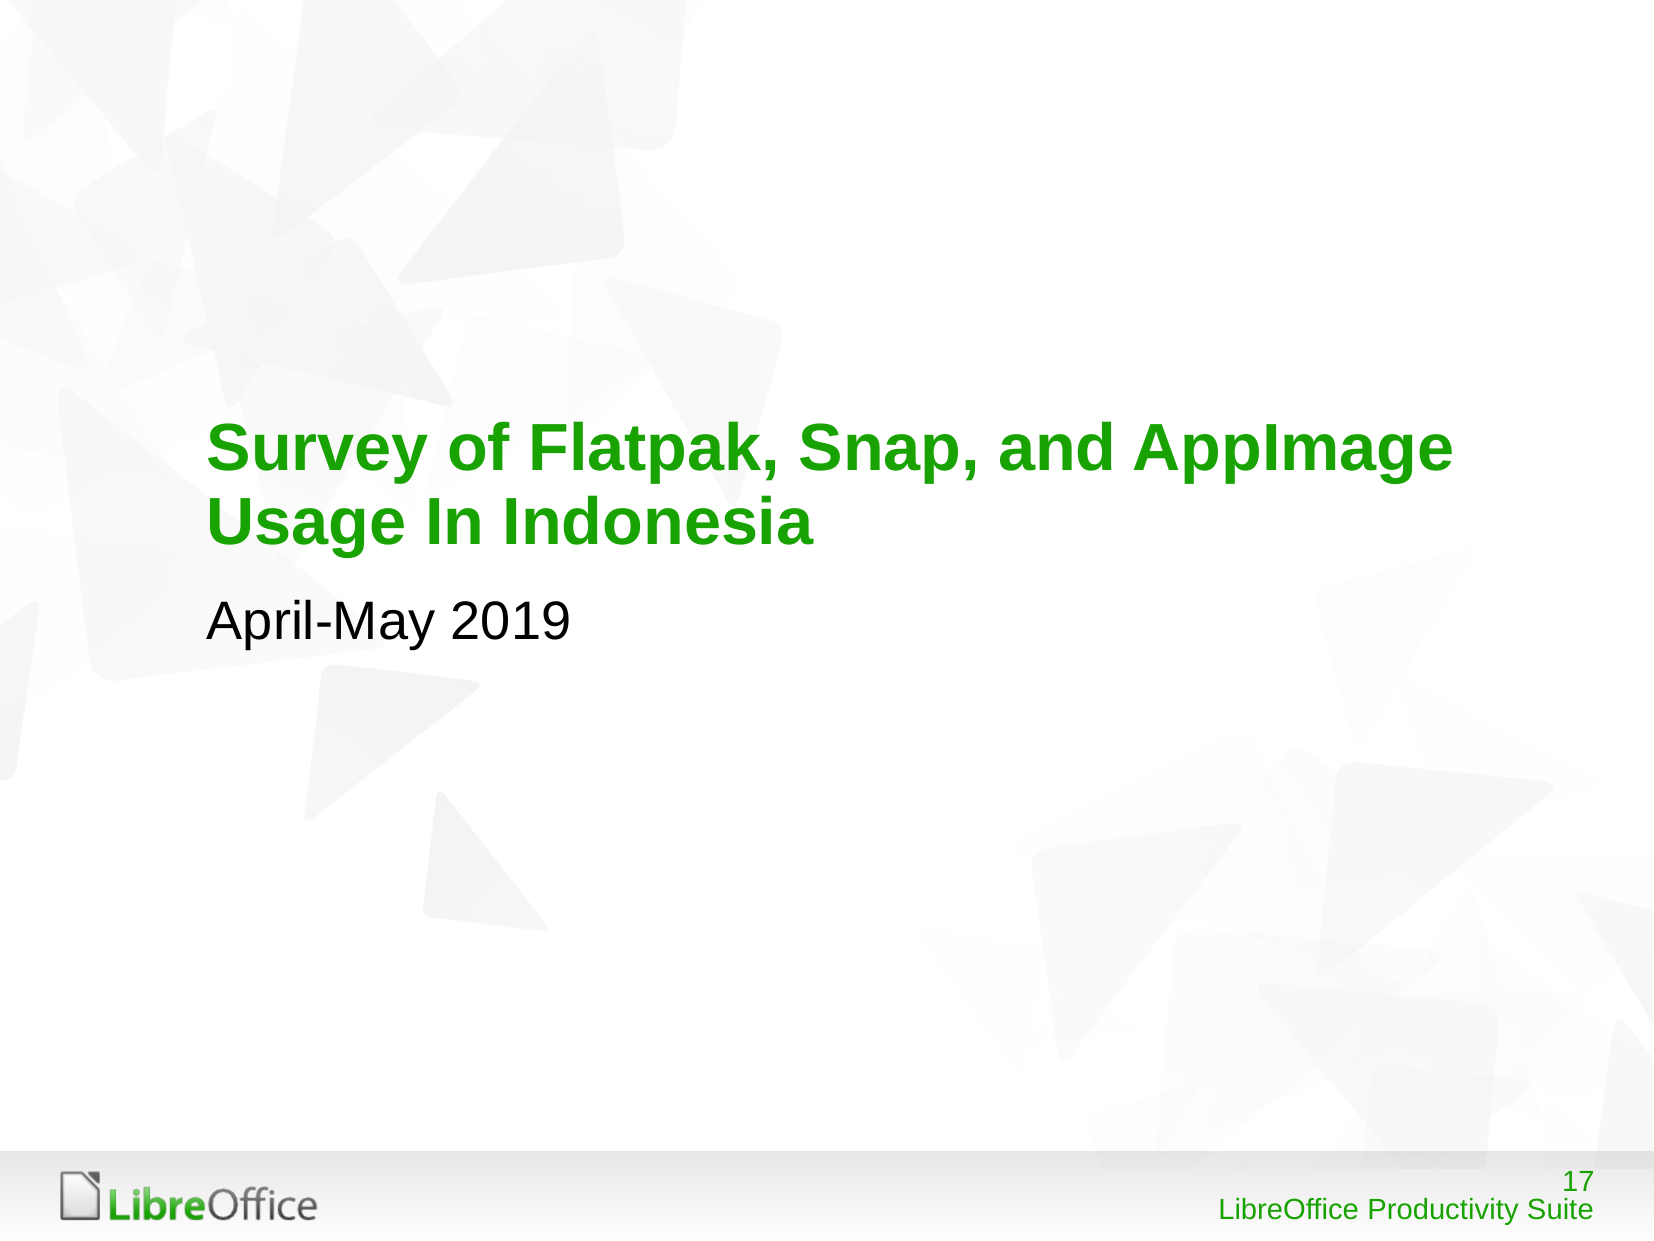

# Survey of Flatpak, Snap, and AppImage Usage In Indonesia
April-May 2019
17
LibreOffice Productivity Suite